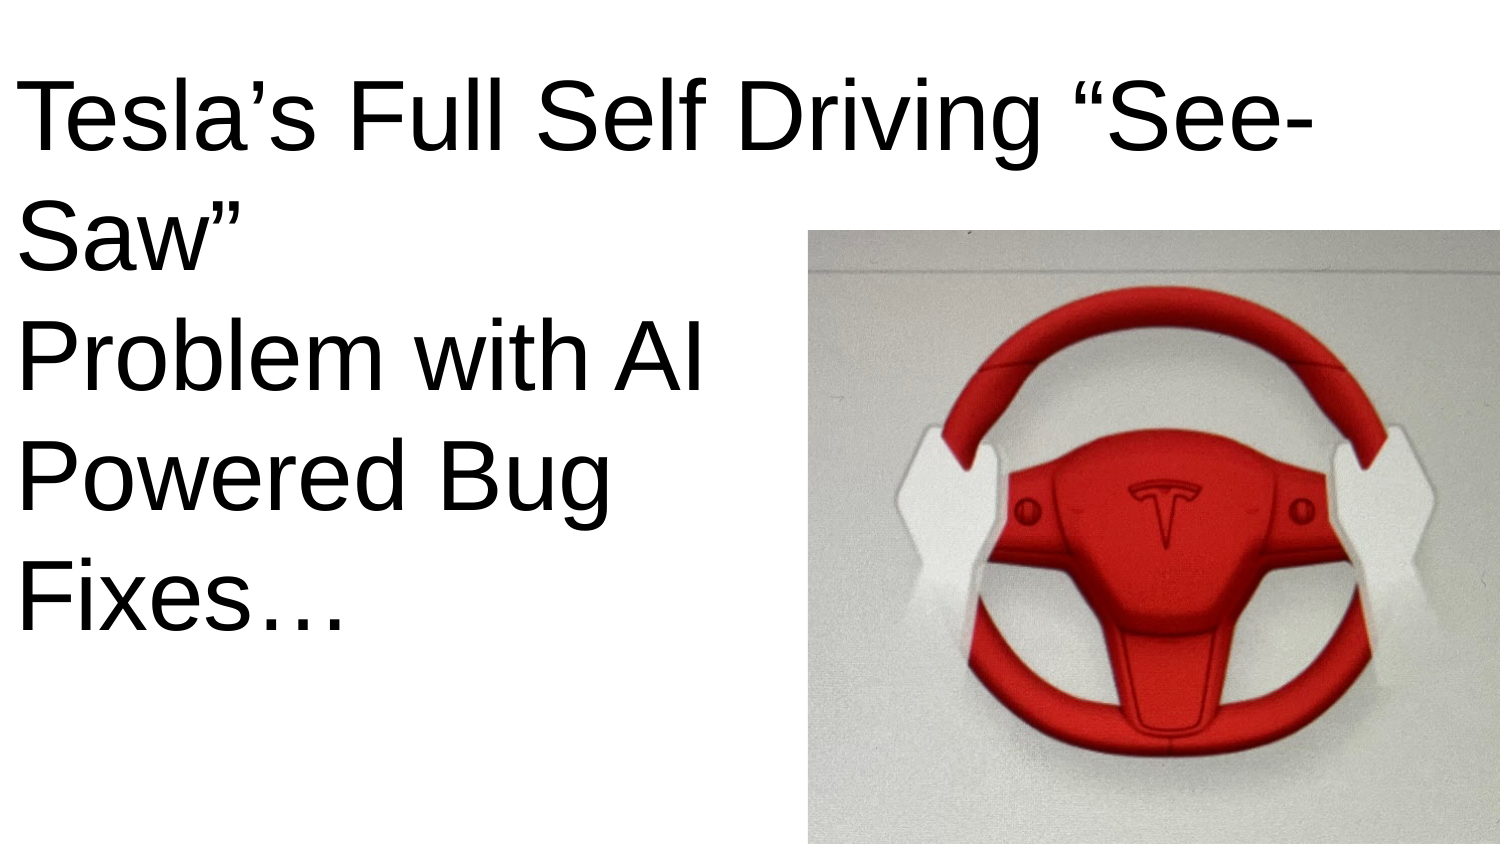

# Tesla’s Full Self Driving “See-Saw” Problem with AI Powered Bug Fixes…